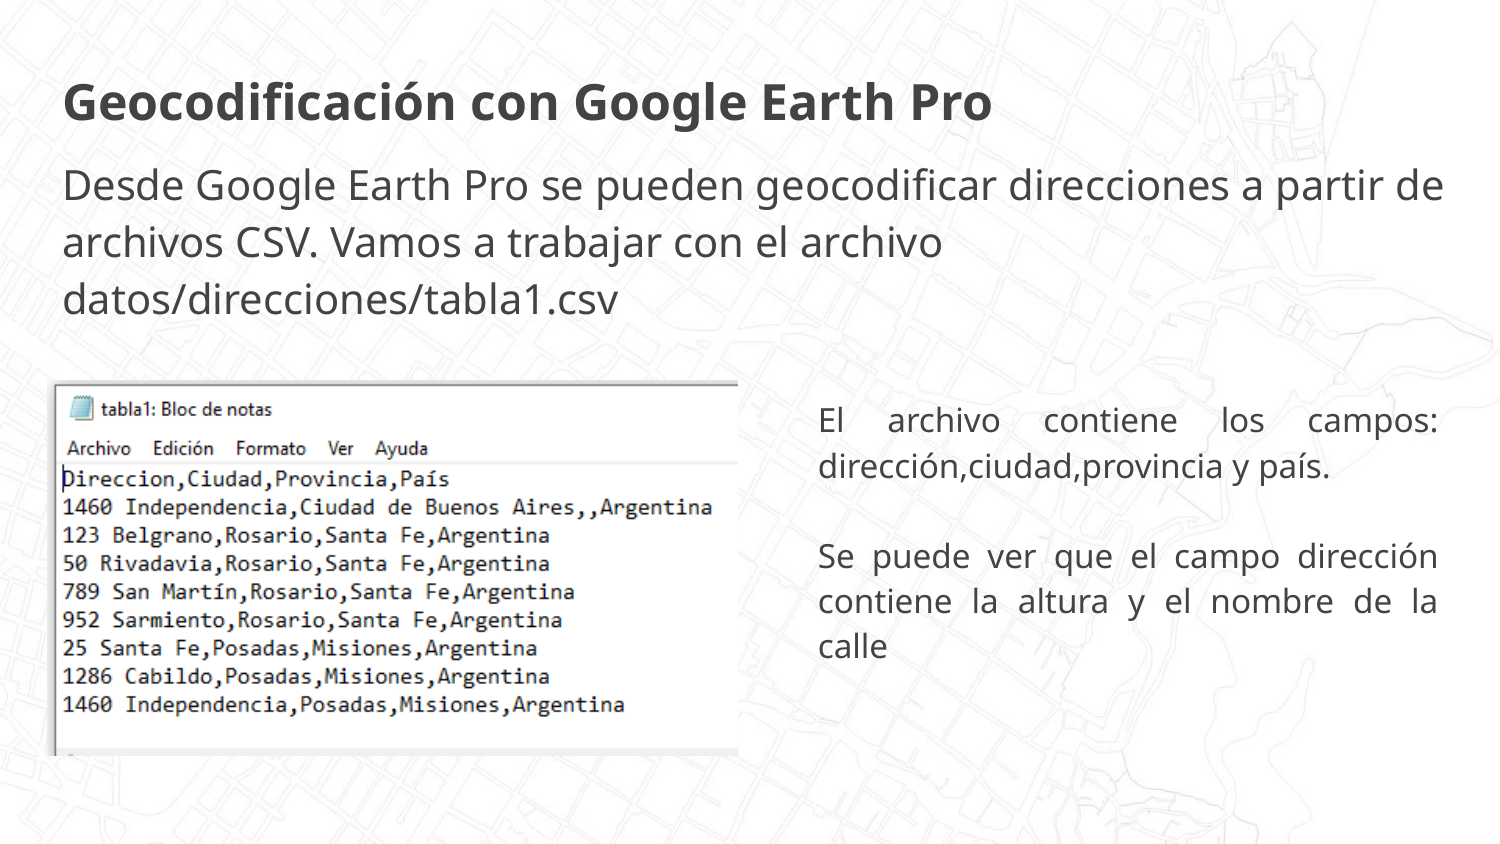

Geocodificación con Google Earth Pro
Desde Google Earth Pro se pueden geocodificar direcciones a partir de archivos CSV. Vamos a trabajar con el archivo datos/direcciones/tabla1.csv
El archivo contiene los campos: dirección,ciudad,provincia y país.
Se puede ver que el campo dirección contiene la altura y el nombre de la calle